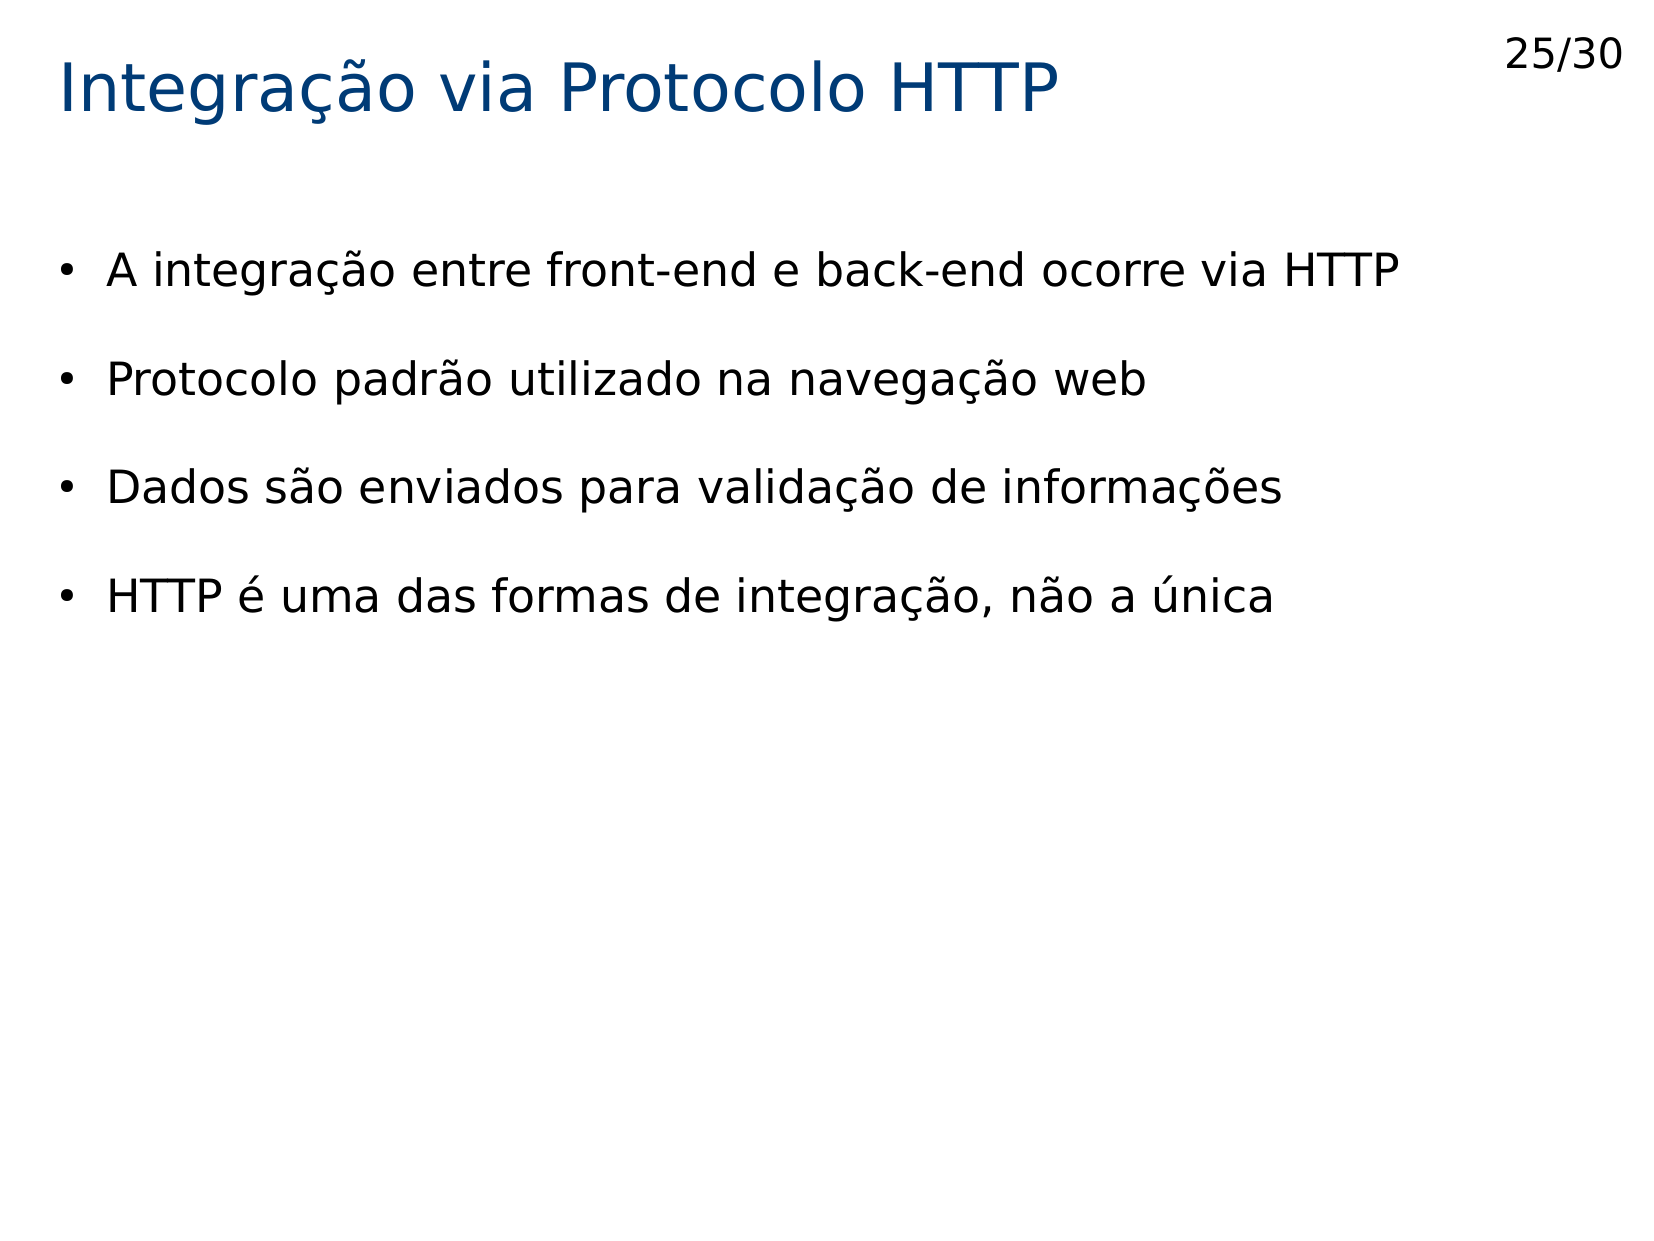

# Integração via Protocolo HTTP
25
A integração entre front-end e back-end ocorre via HTTP
Protocolo padrão utilizado na navegação web
Dados são enviados para validação de informações
HTTP é uma das formas de integração, não a única